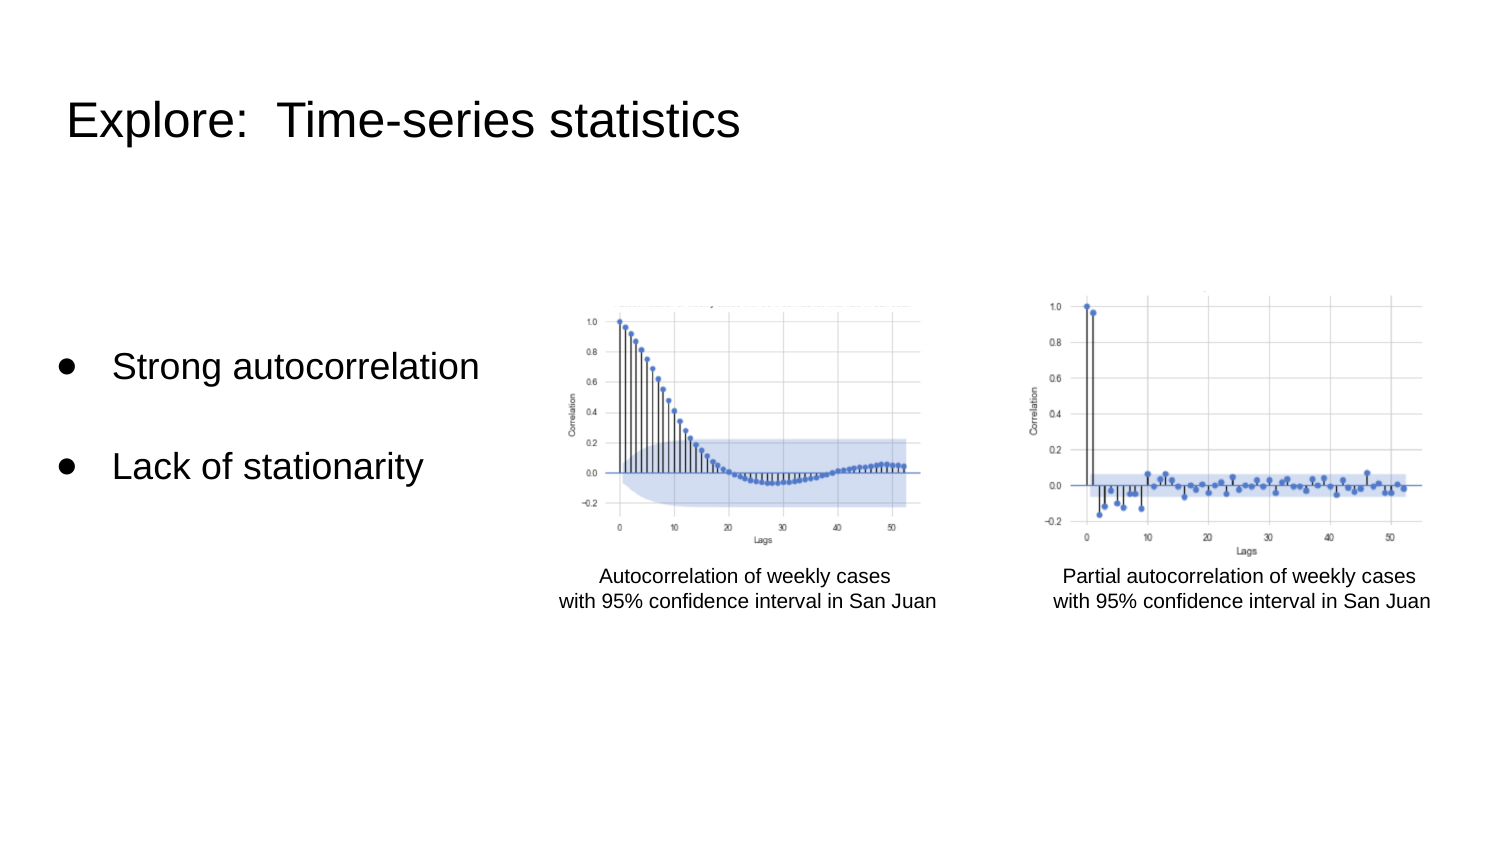

# Explore: Time-series statistics
Strong autocorrelation
Lack of stationarity
Autocorrelation of weekly cases
with 95% confidence interval in San Juan
Partial autocorrelation of weekly cases
with 95% confidence interval in San Juan